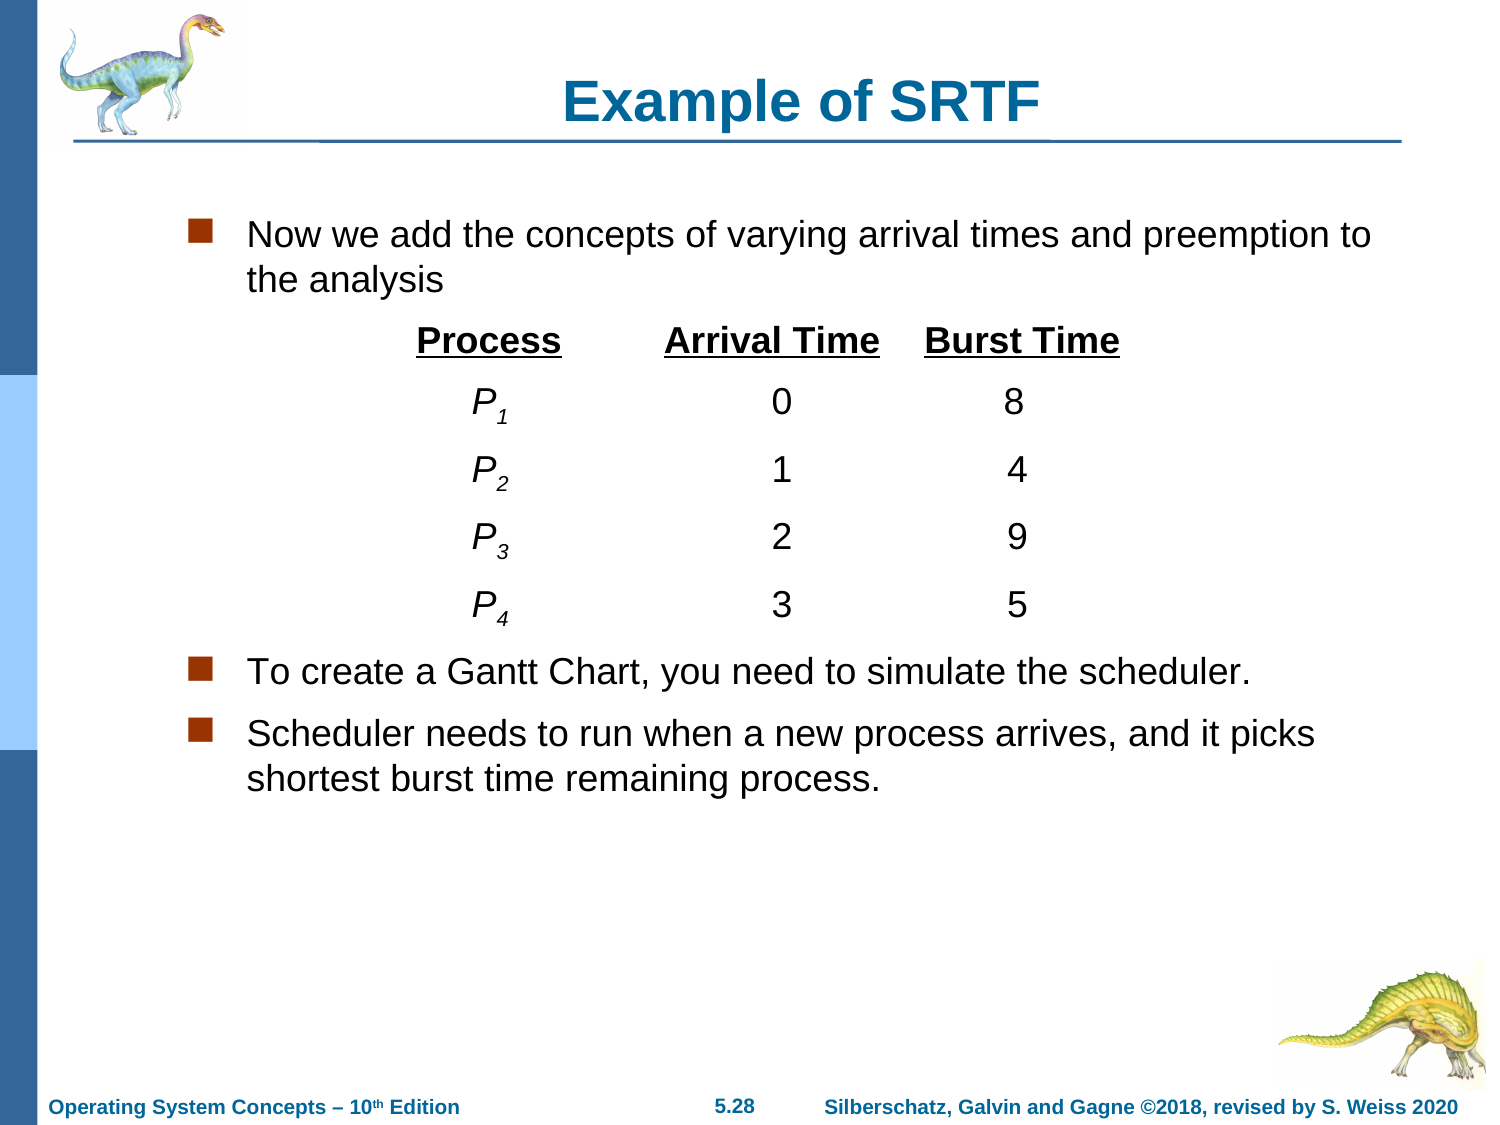

Example of SRTF
Now we add the concepts of varying arrival times and preemption to the analysis
		 ProcessA	 Arrival TimeT Burst Time
		 	 	P1	 			0	 8
			 	P2 				1			 4
		 		P3				2			 9
		 		P4				3			 5
To create a Gantt Chart, you need to simulate the scheduler.
Scheduler needs to run when a new process arrives, and it picks shortest burst time remaining process.